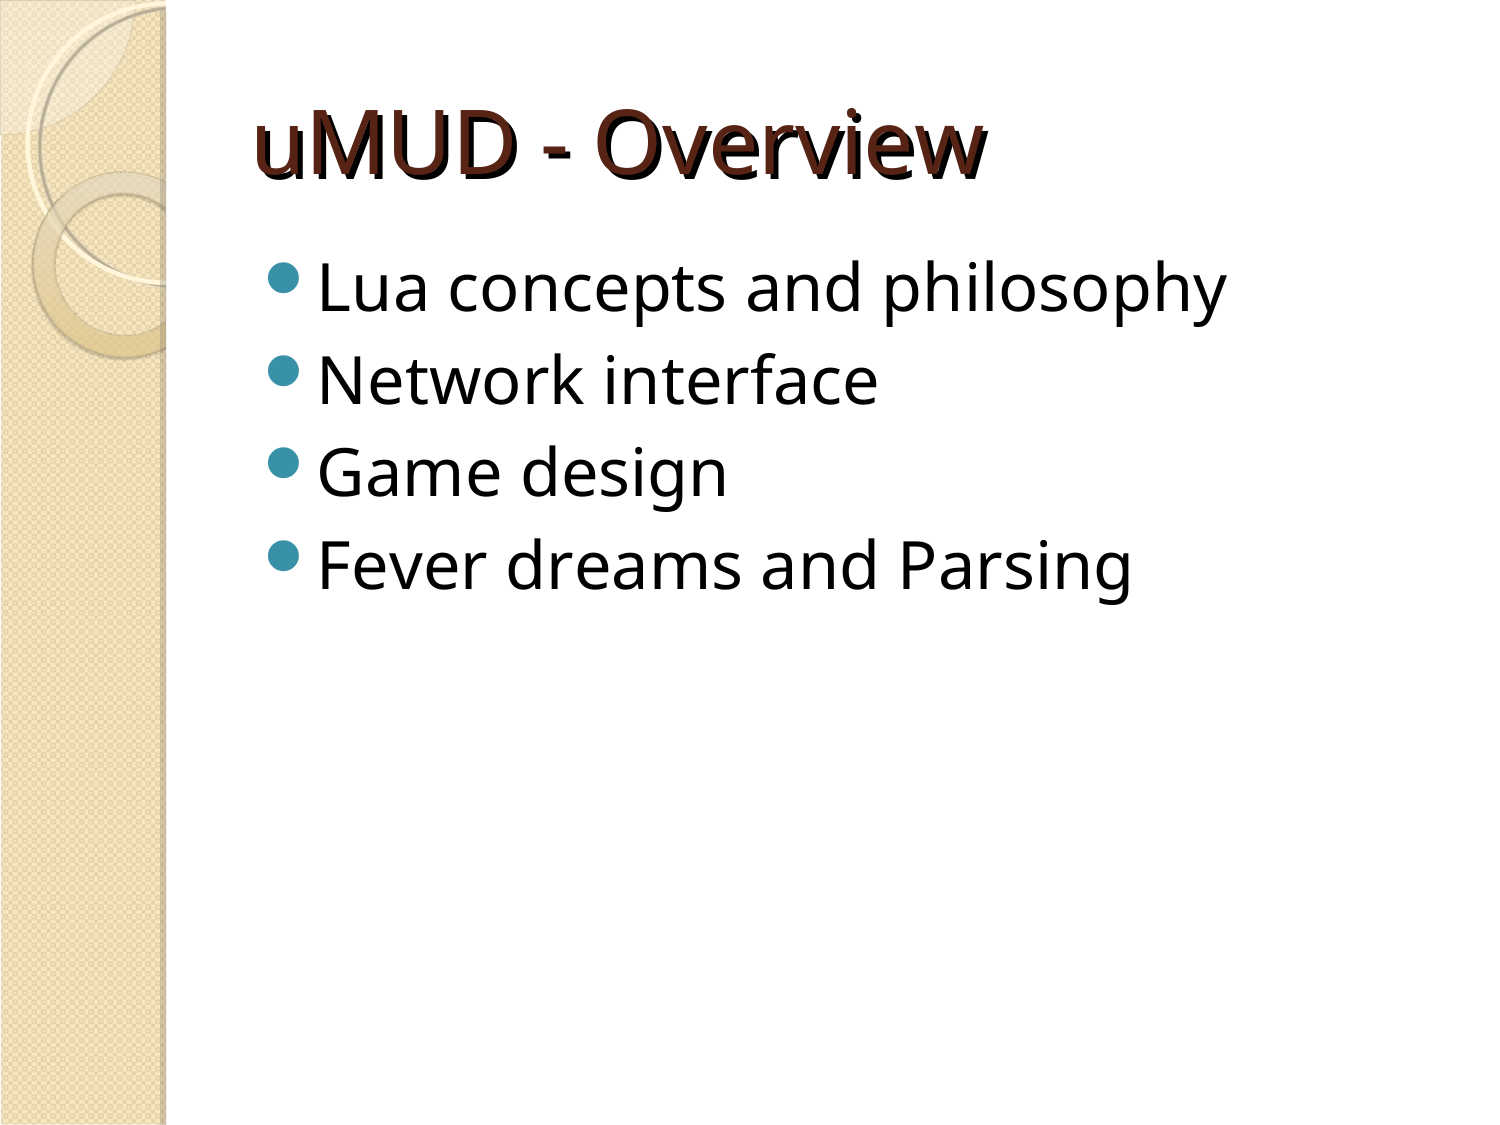

# uMUD - Overview
Lua concepts and philosophy
Network interface
Game design
Fever dreams and Parsing